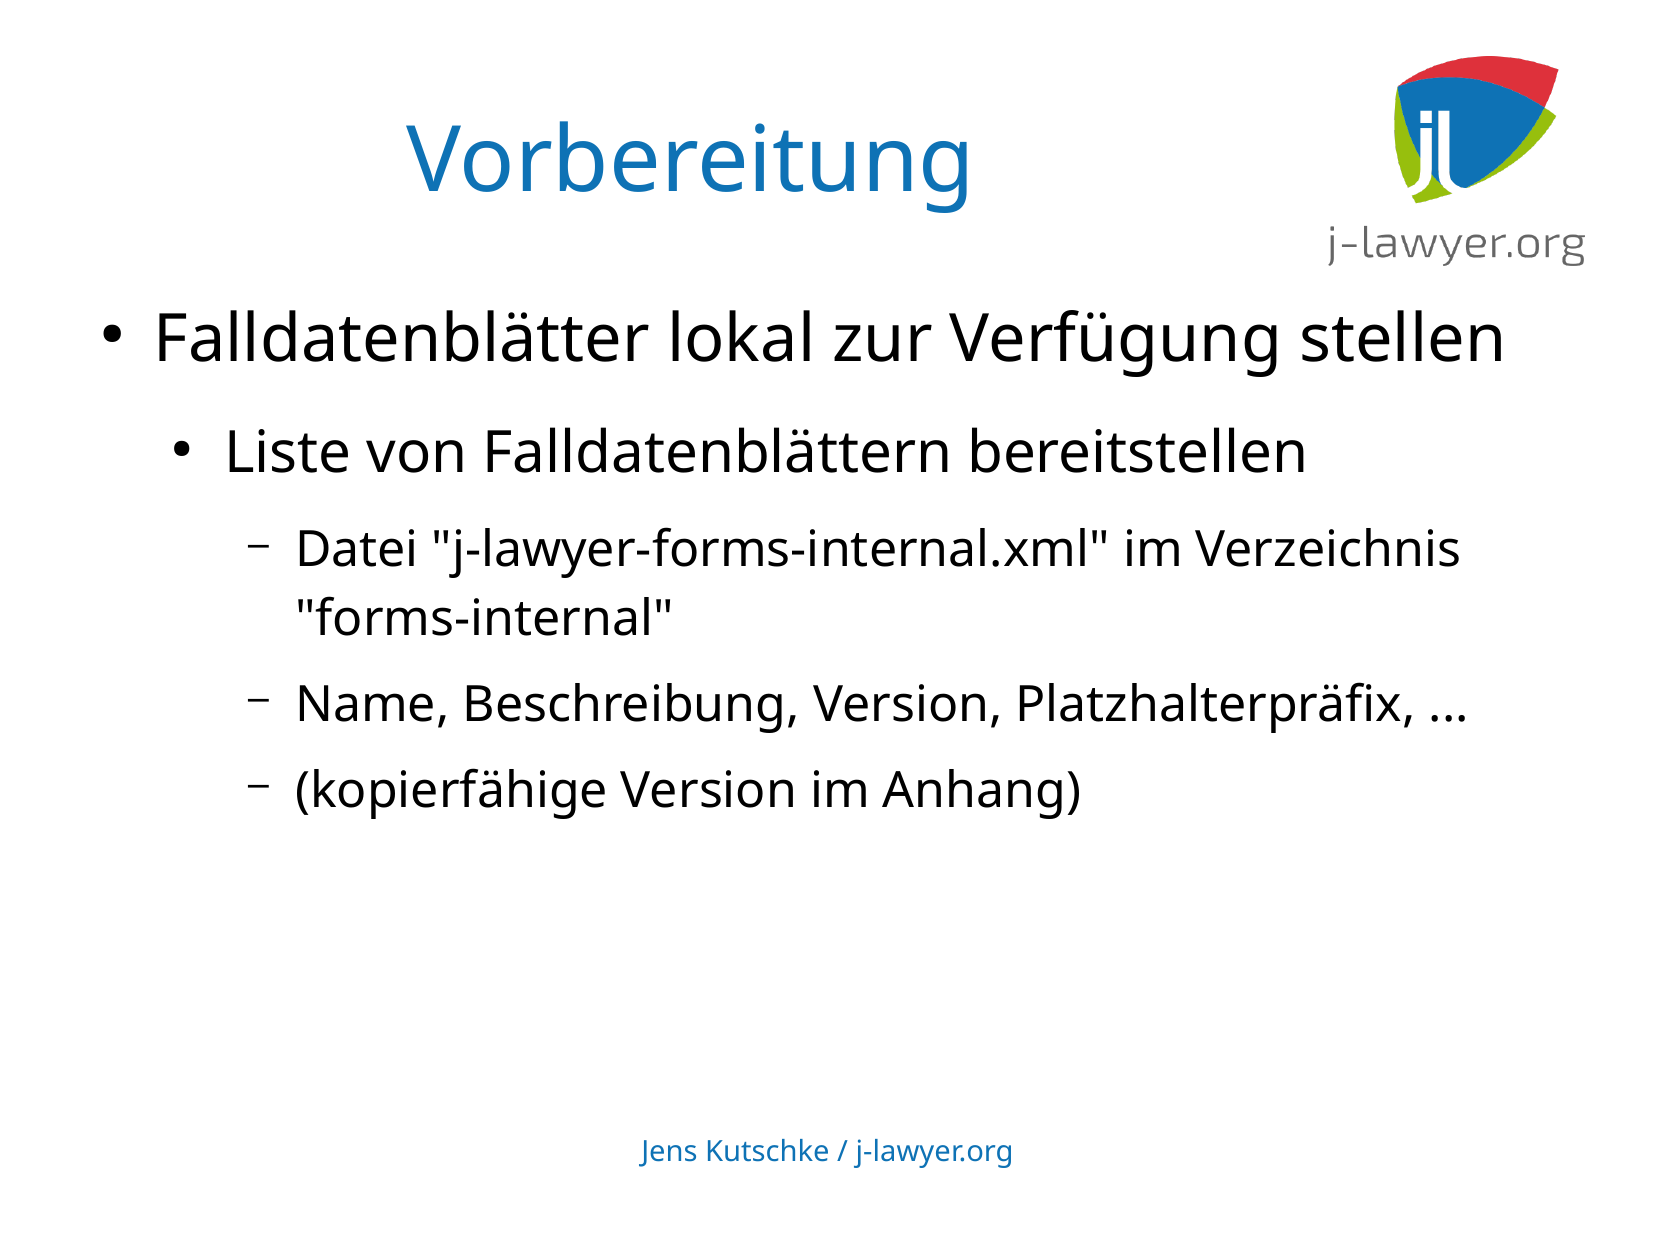

# Vorbereitung
Falldatenblätter lokal zur Verfügung stellen
Liste von Falldatenblättern bereitstellen
Datei "j-lawyer-forms-internal.xml" im Verzeichnis "forms-internal"
Name, Beschreibung, Version, Platzhalterpräfix, ...
(kopierfähige Version im Anhang)